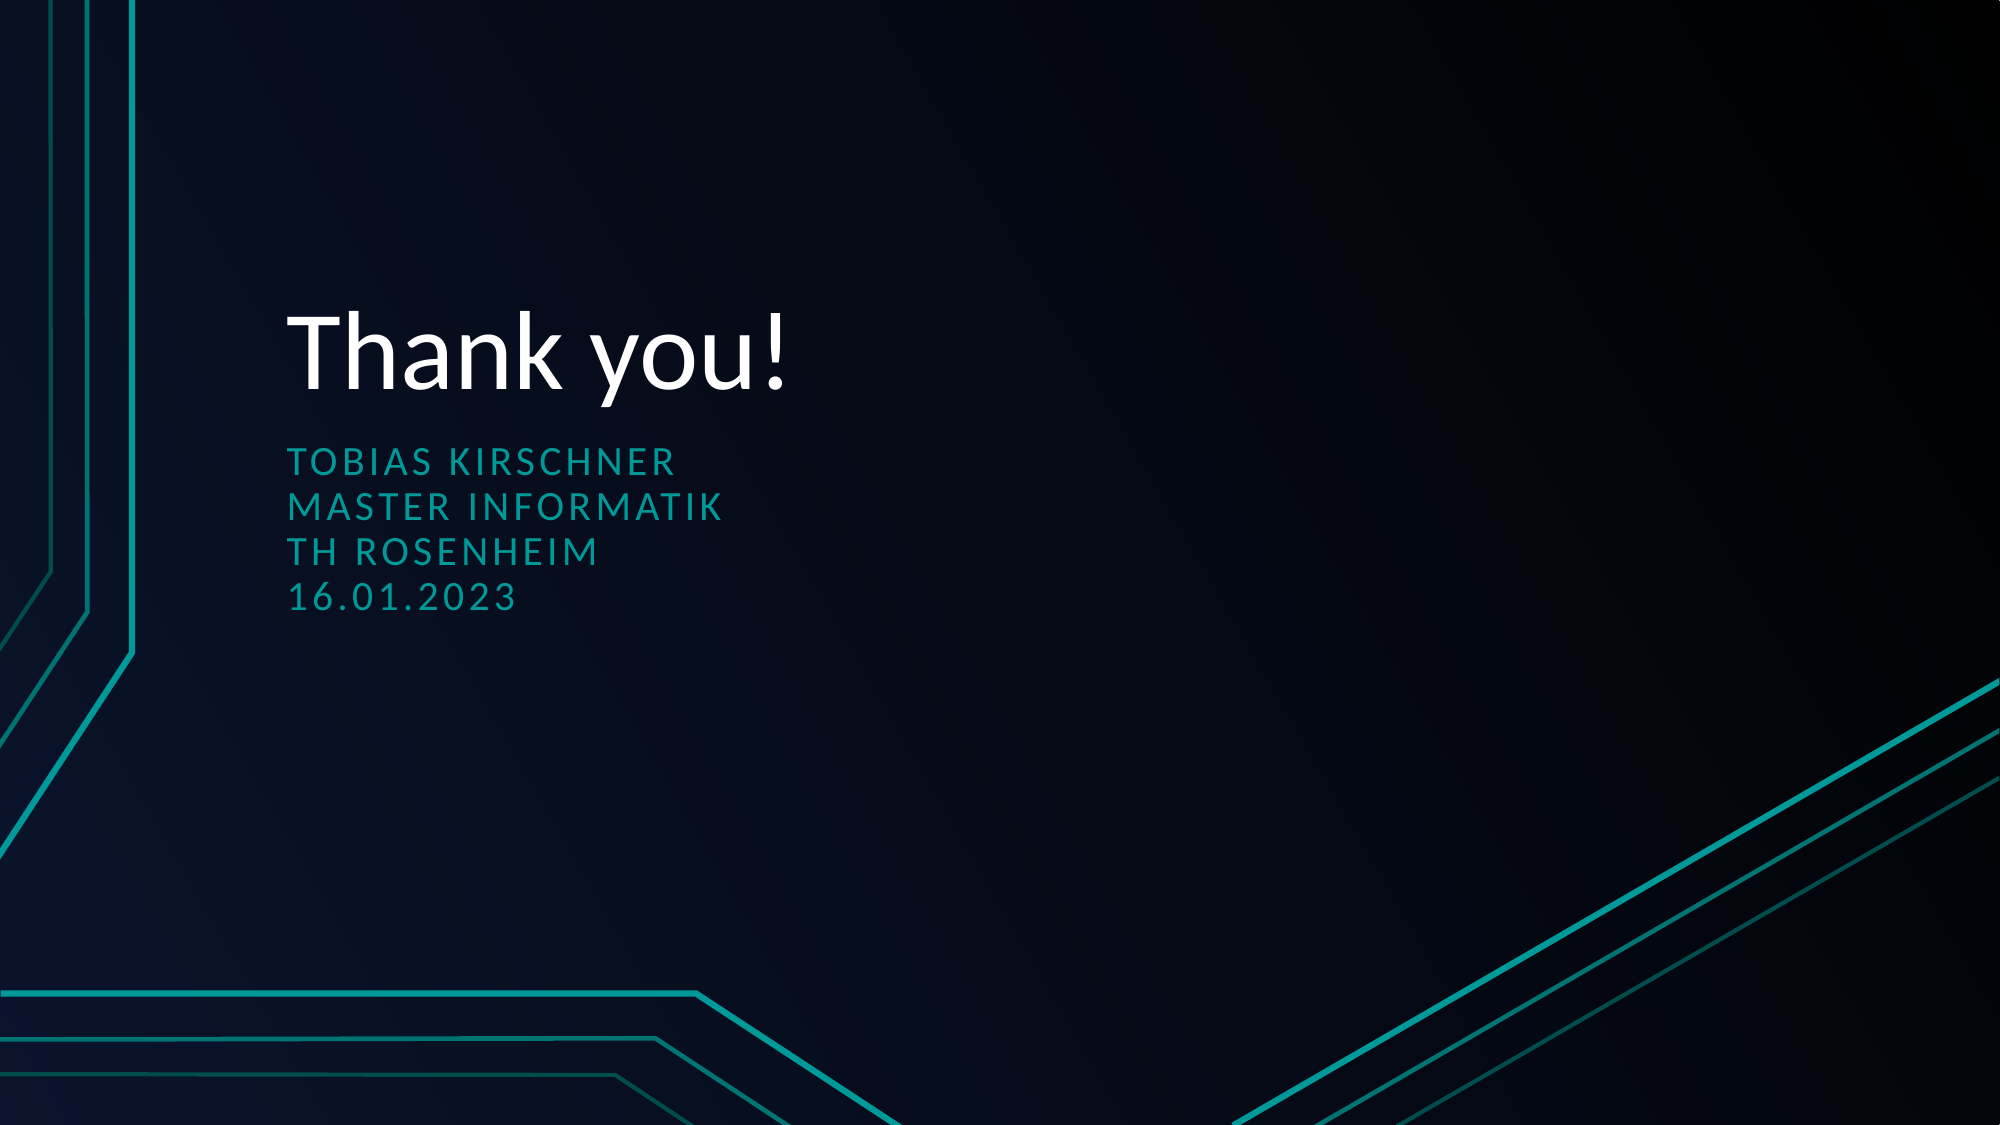

# Thank you!
Tobias Kirschner
Master Informatik
Th Rosenheim
16.01.2023